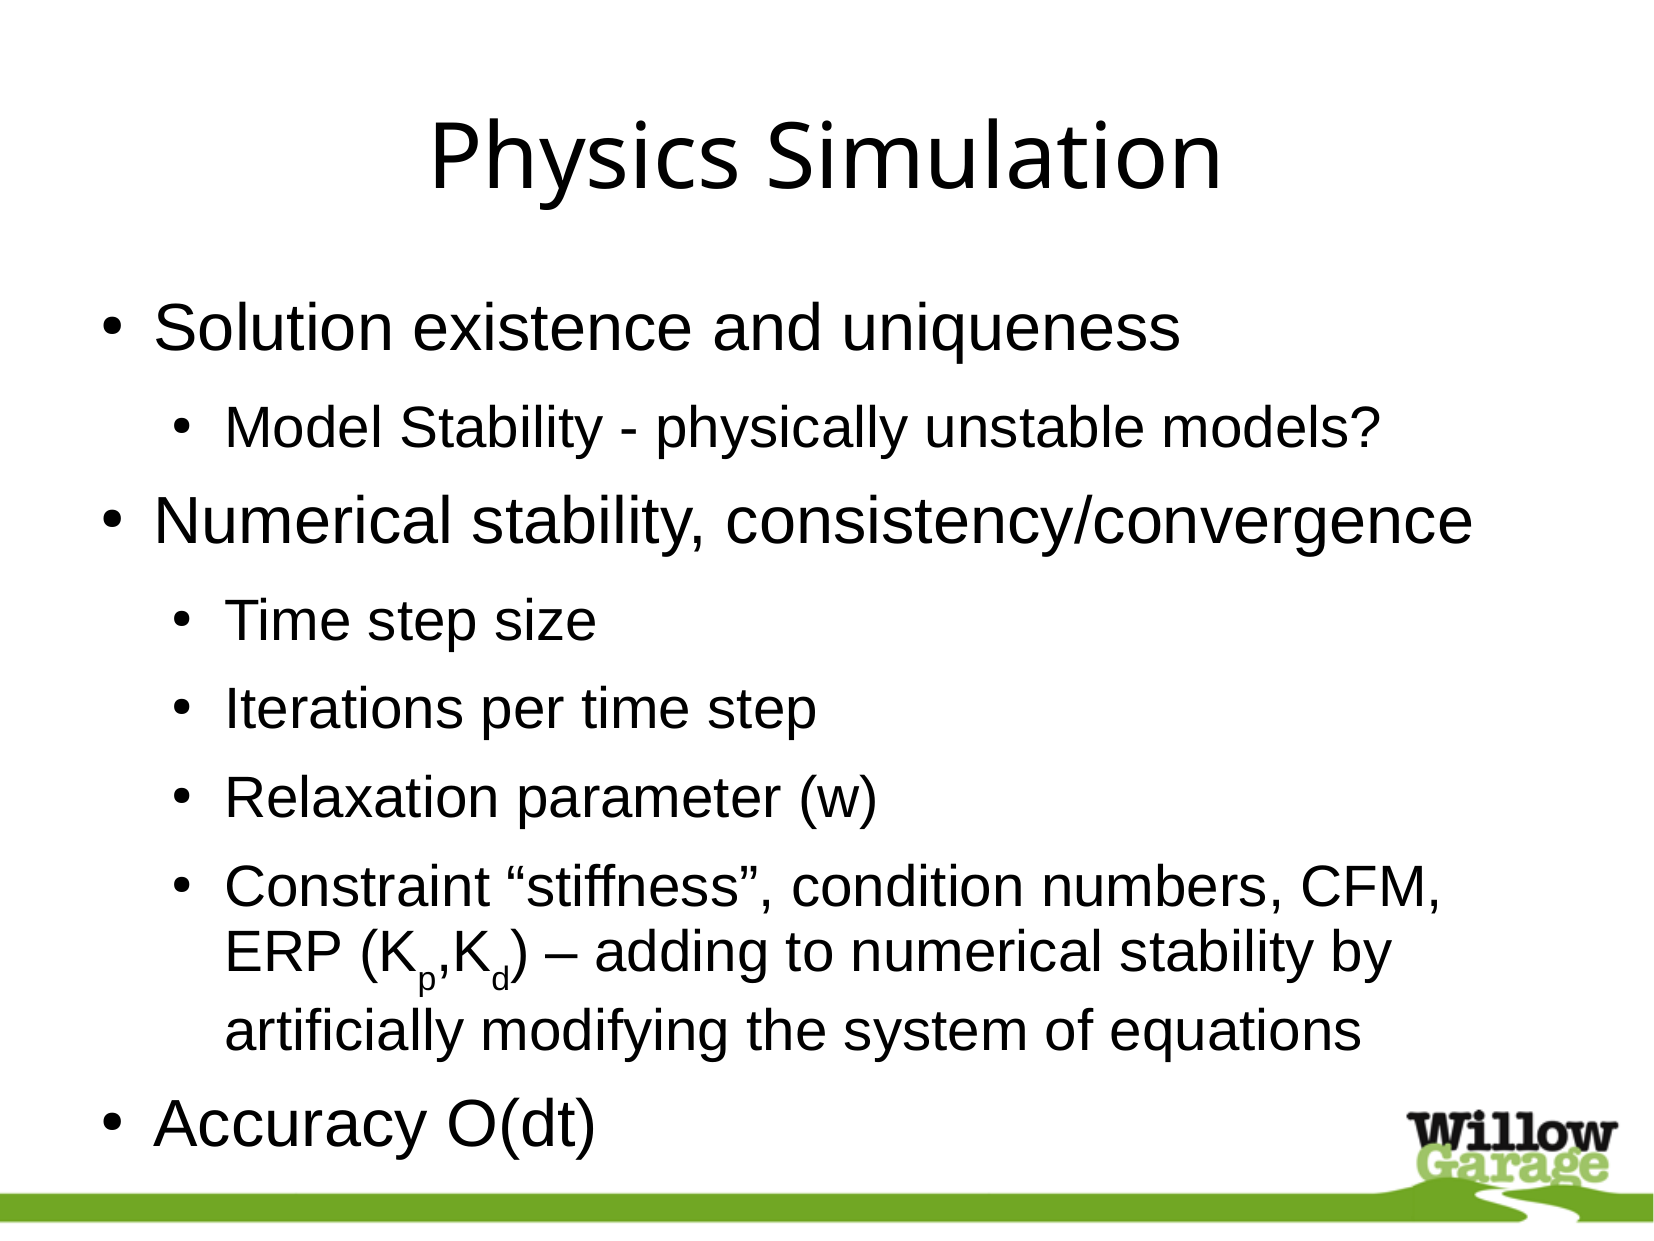

# Physics Simulation
Solution existence and uniqueness
Model Stability - physically unstable models?
Numerical stability, consistency/convergence
Time step size
Iterations per time step
Relaxation parameter (w)
Constraint “stiffness”, condition numbers, CFM, ERP (Kp,Kd) – adding to numerical stability by artificially modifying the system of equations
Accuracy O(dt)